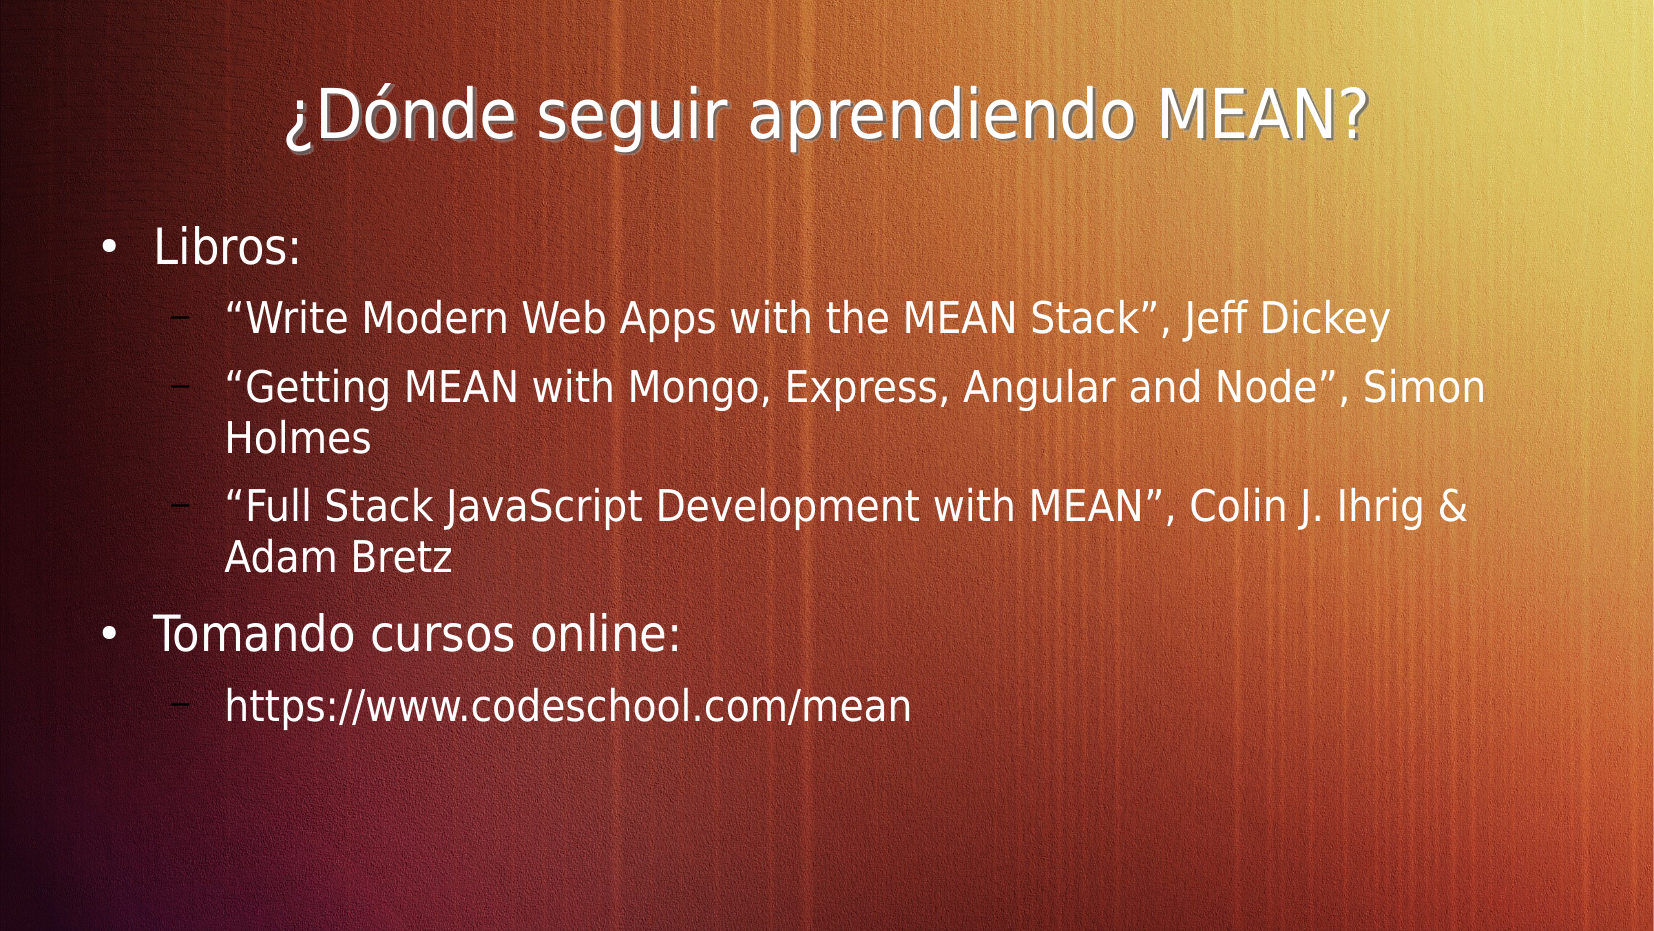

# ¿Dónde seguir aprendiendo MEAN?
Libros:
“Write Modern Web Apps with the MEAN Stack”, Jeff Dickey
“Getting MEAN with Mongo, Express, Angular and Node”, Simon Holmes
“Full Stack JavaScript Development with MEAN”, Colin J. Ihrig & Adam Bretz
Tomando cursos online:
https://www.codeschool.com/mean